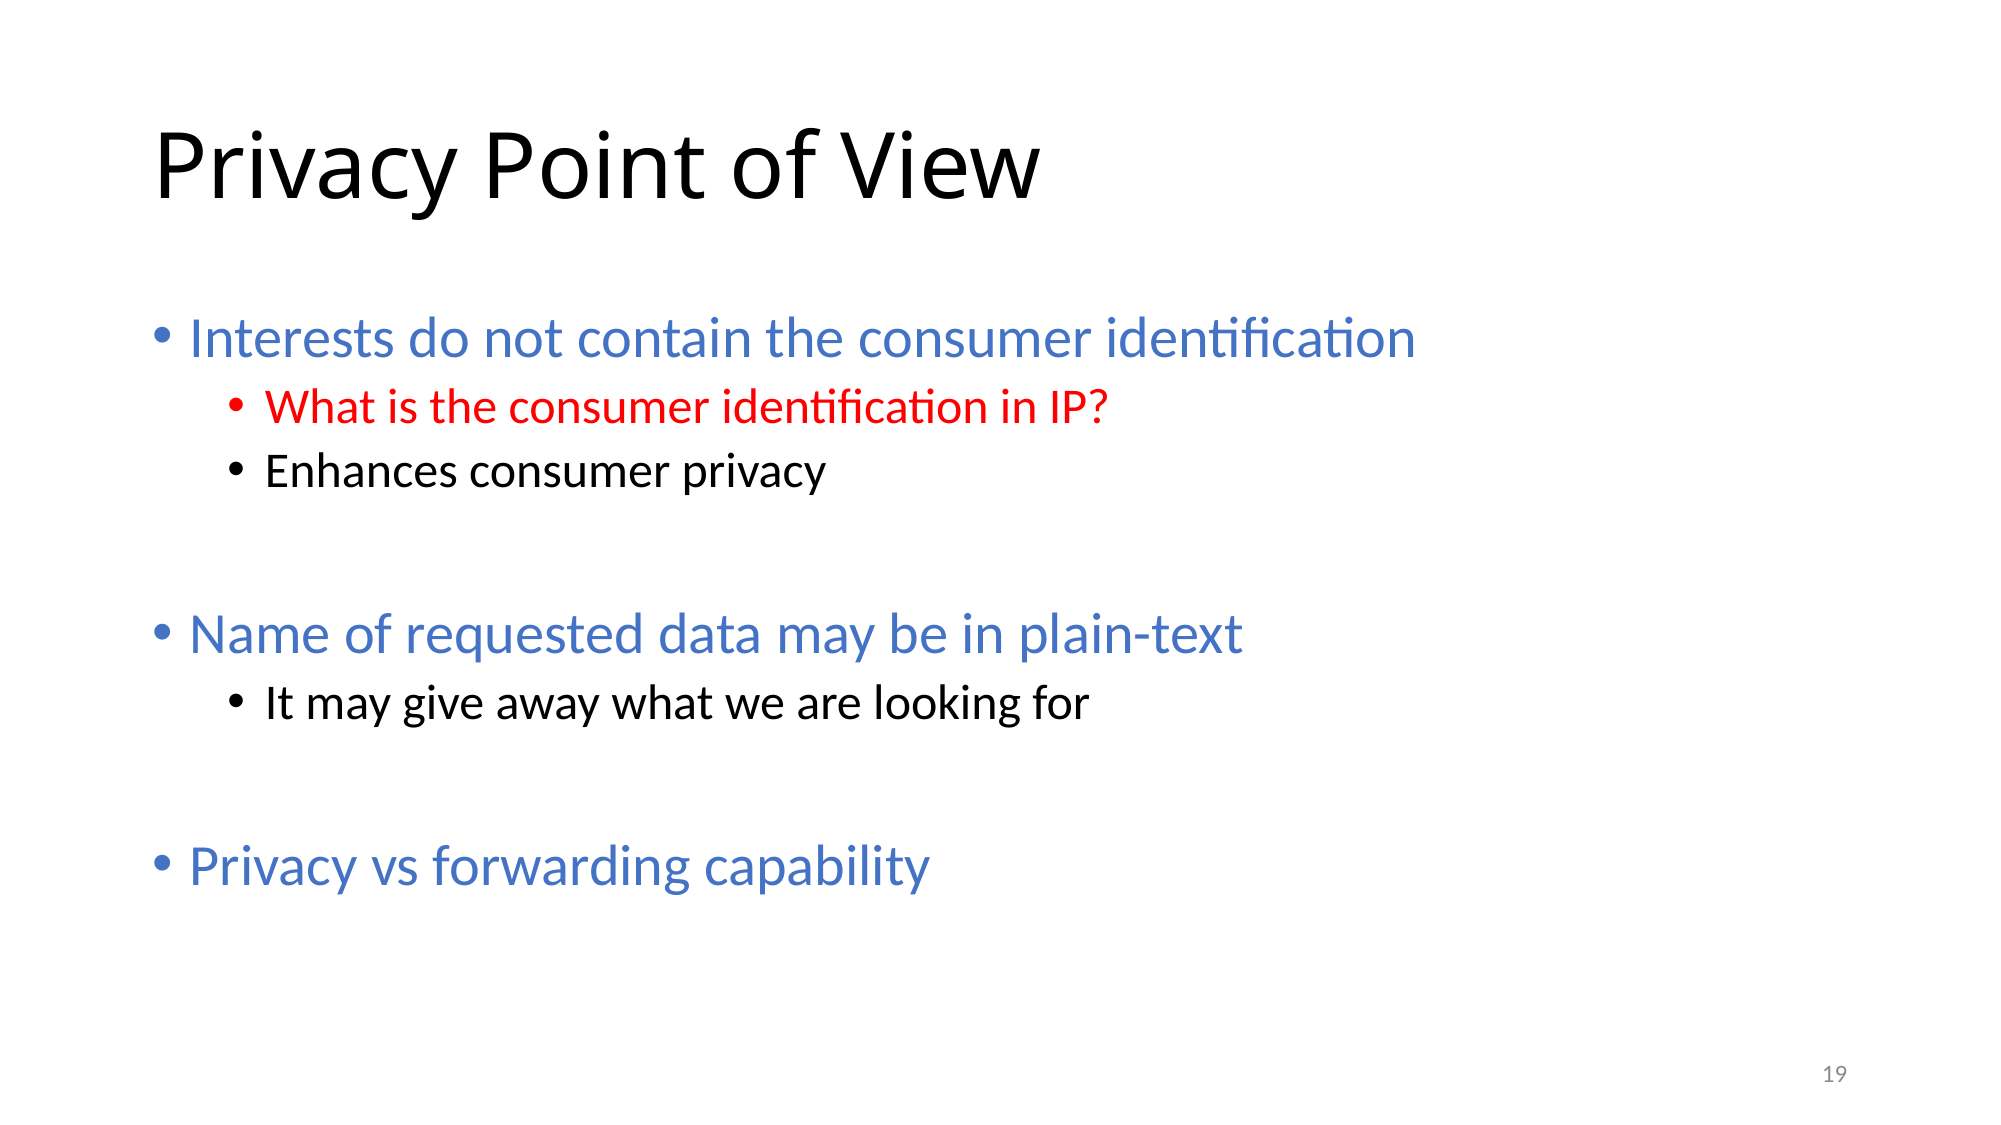

# Privacy Point of View
Interests do not contain the consumer identification
What is the consumer identification in IP?
Enhances consumer privacy
Name of requested data may be in plain-text
It may give away what we are looking for
Privacy vs forwarding capability